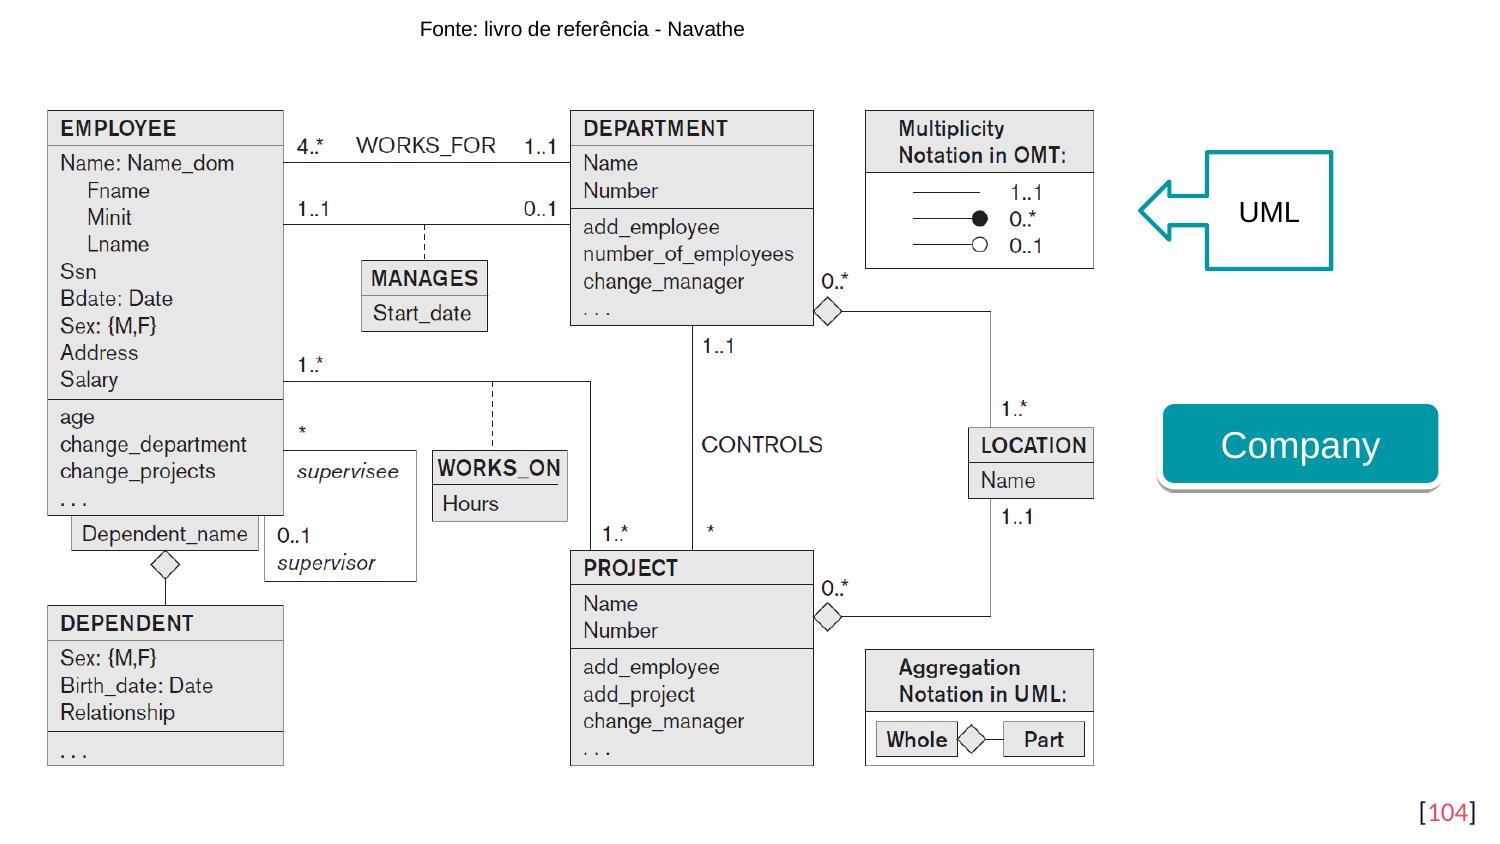

Fonte: livro de referência - Navathe
UML
Company